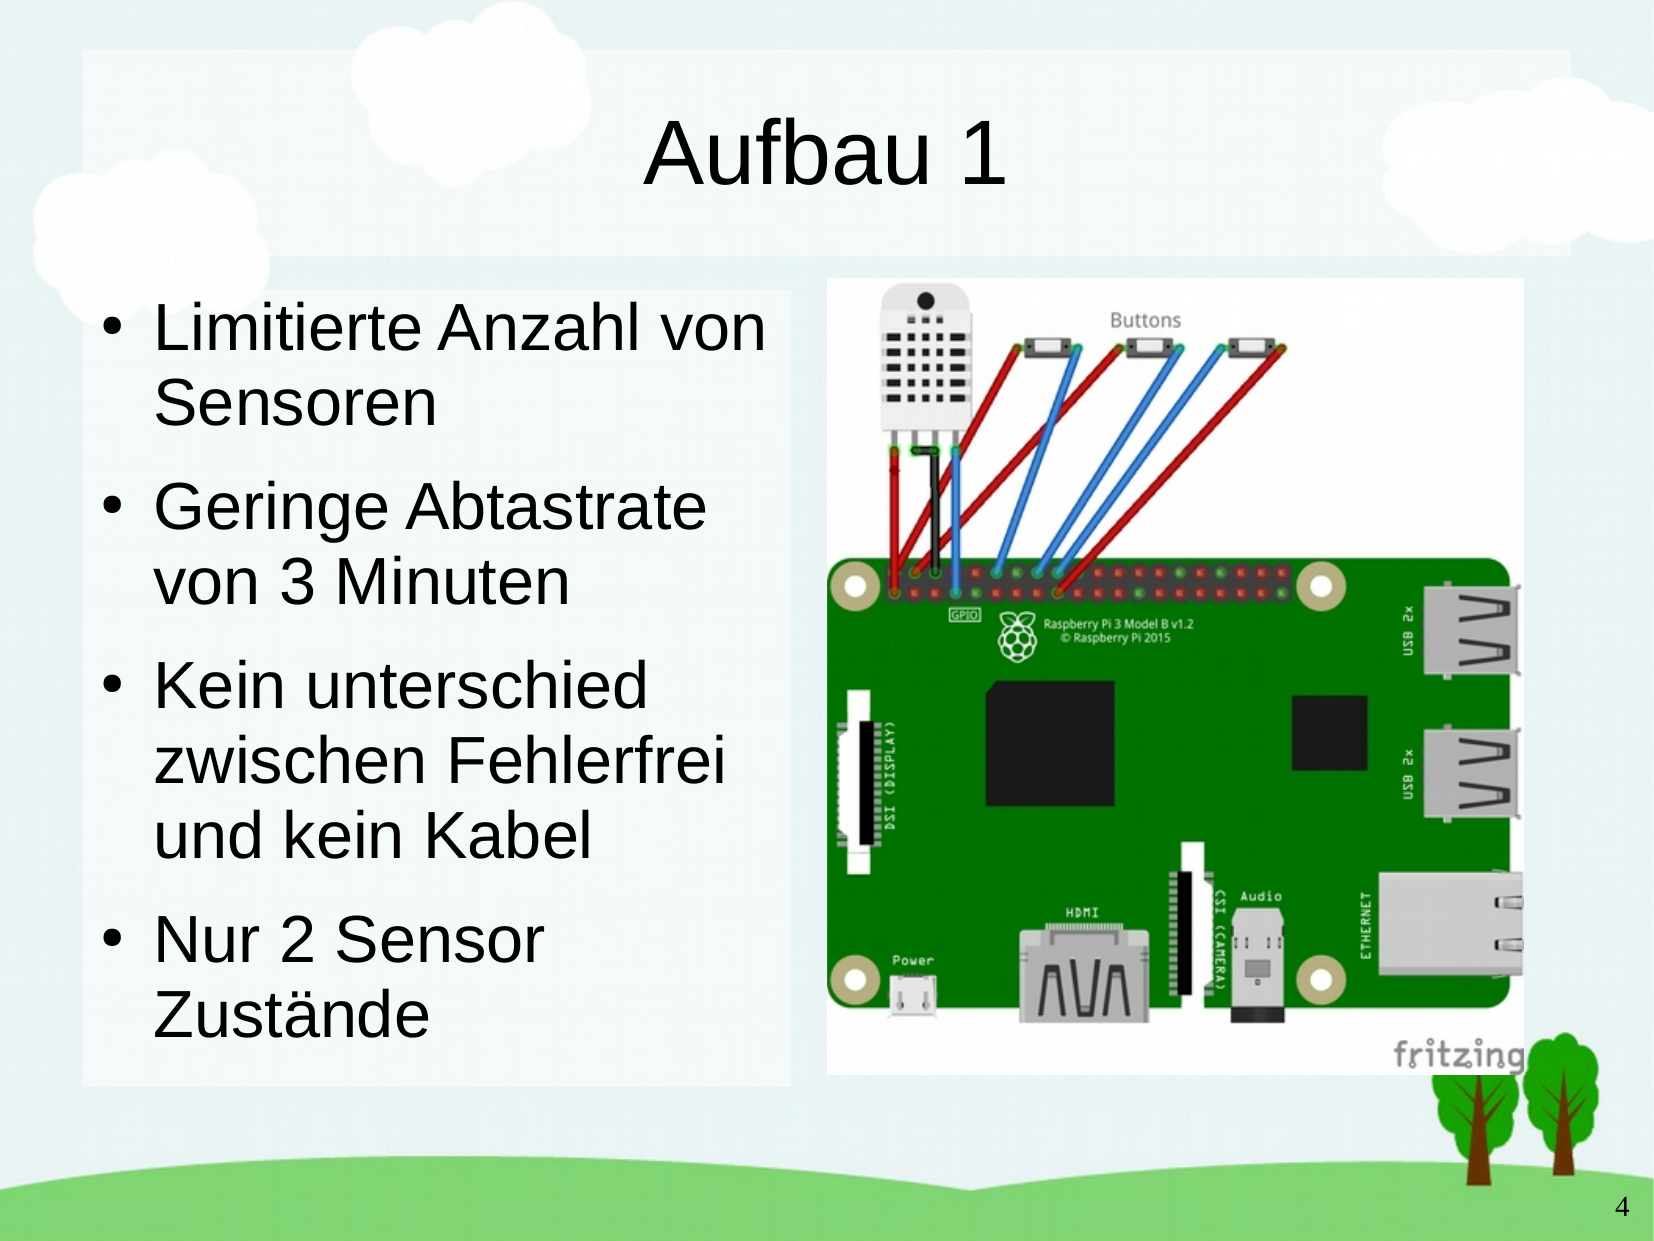

# Aufbau 1
Limitierte Anzahl von Sensoren
Geringe Abtastrate von 3 Minuten
Kein unterschied zwischen Fehlerfrei und kein Kabel
Nur 2 Sensor Zustände
4